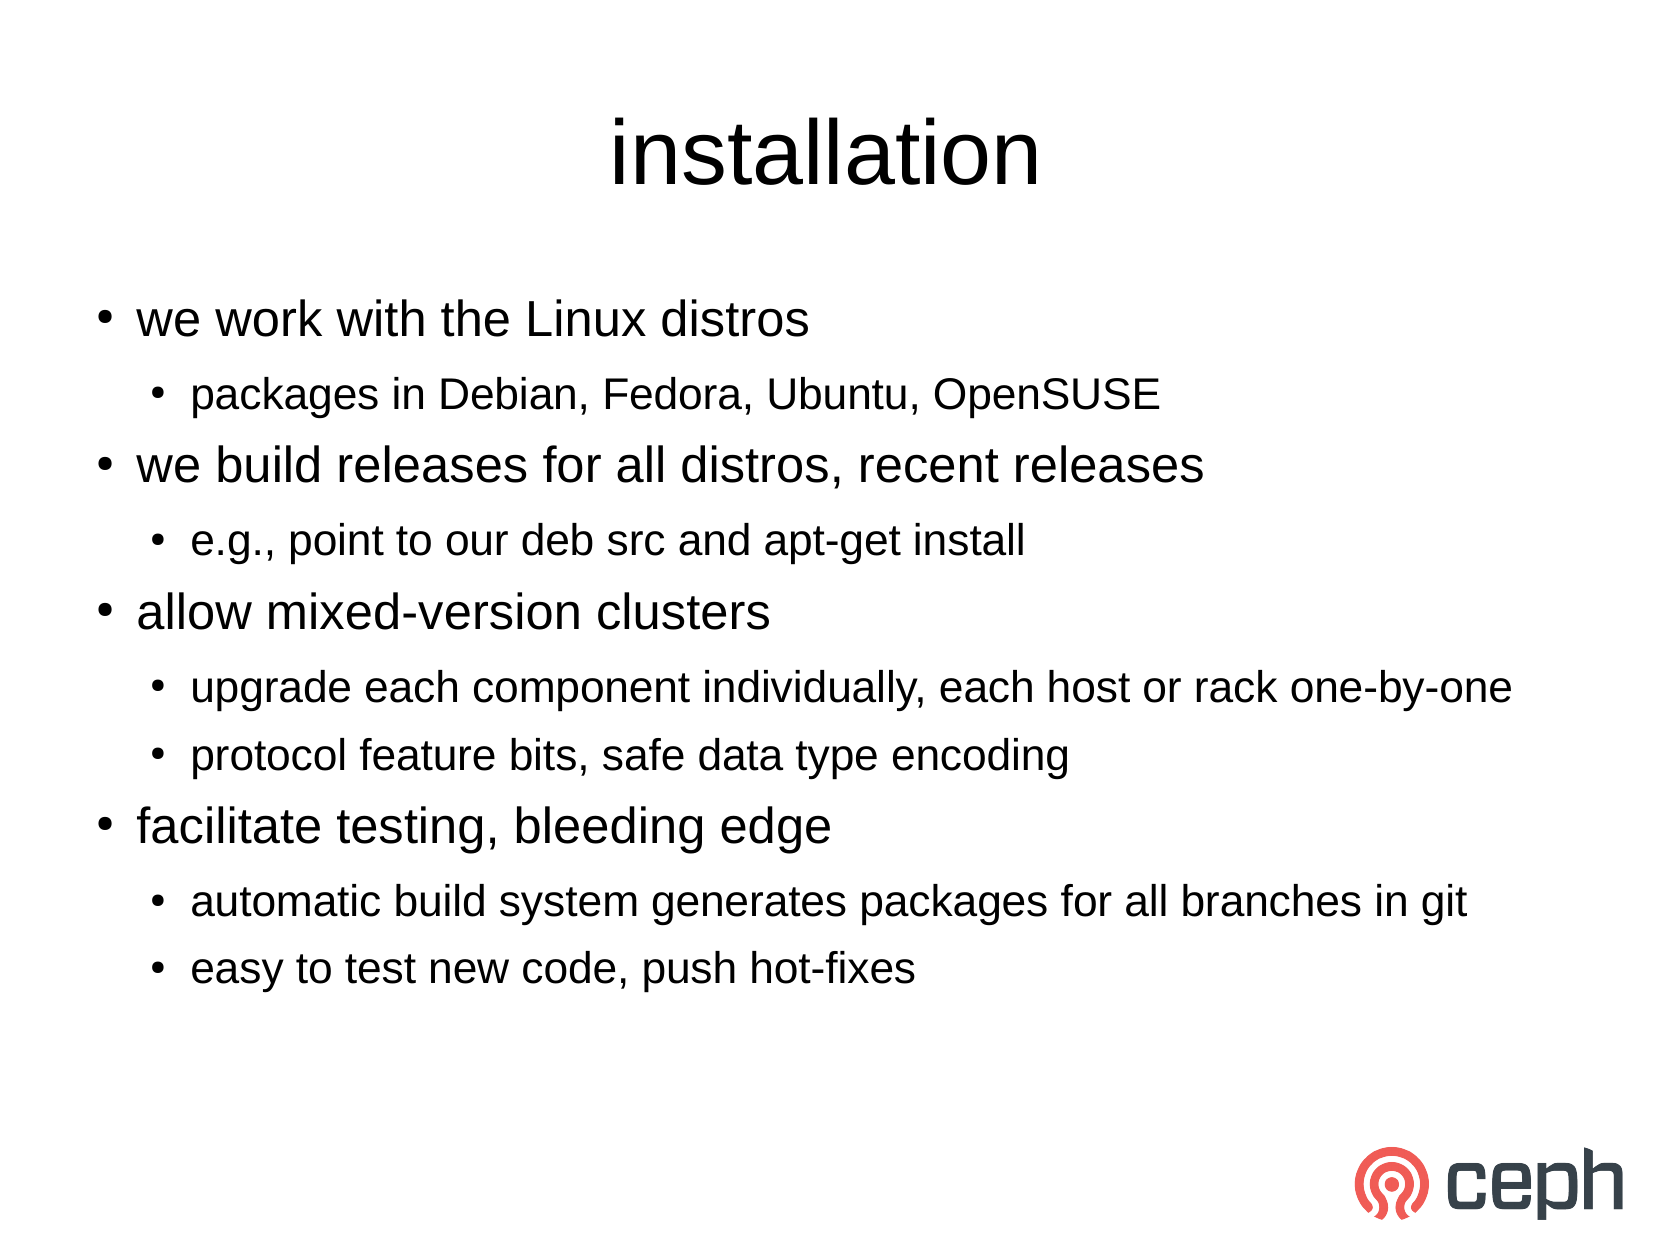

# installation
we work with the Linux distros
packages in Debian, Fedora, Ubuntu, OpenSUSE
we build releases for all distros, recent releases
e.g., point to our deb src and apt-get install
allow mixed-version clusters
upgrade each component individually, each host or rack one-by-one
protocol feature bits, safe data type encoding
facilitate testing, bleeding edge
automatic build system generates packages for all branches in git
easy to test new code, push hot-fixes